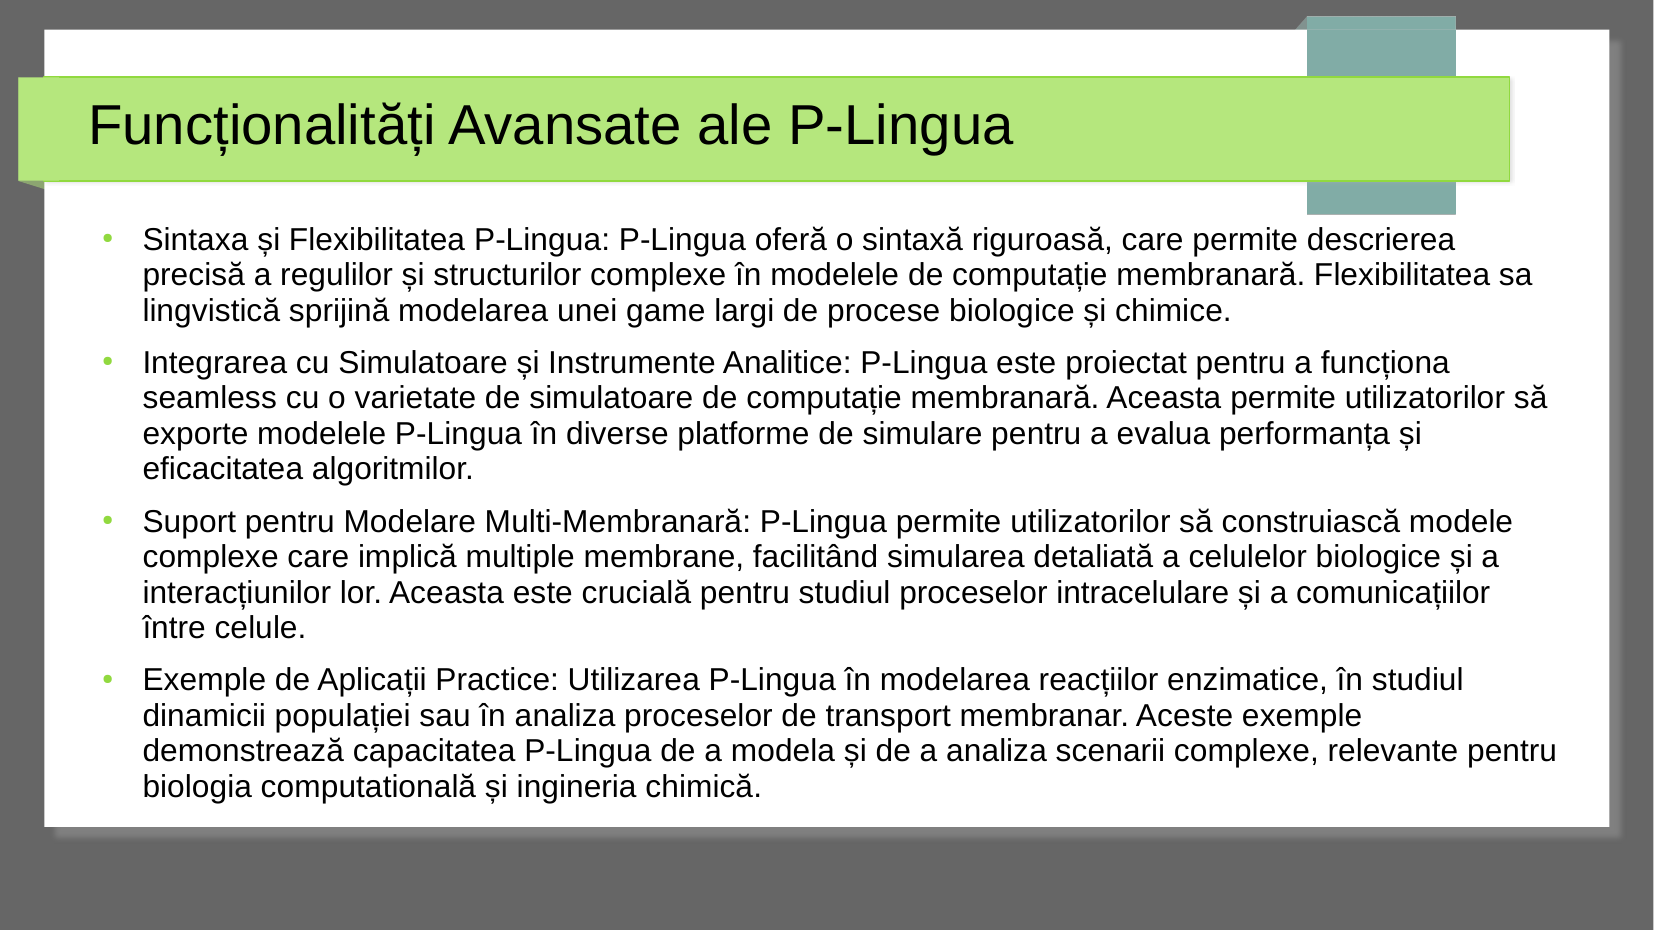

# Funcționalități Avansate ale P-Lingua
Sintaxa și Flexibilitatea P-Lingua: P-Lingua oferă o sintaxă riguroasă, care permite descrierea precisă a regulilor și structurilor complexe în modelele de computație membranară. Flexibilitatea sa lingvistică sprijină modelarea unei game largi de procese biologice și chimice.
Integrarea cu Simulatoare și Instrumente Analitice: P-Lingua este proiectat pentru a funcționa seamless cu o varietate de simulatoare de computație membranară. Aceasta permite utilizatorilor să exporte modelele P-Lingua în diverse platforme de simulare pentru a evalua performanța și eficacitatea algoritmilor.
Suport pentru Modelare Multi-Membranară: P-Lingua permite utilizatorilor să construiască modele complexe care implică multiple membrane, facilitând simularea detaliată a celulelor biologice și a interacțiunilor lor. Aceasta este crucială pentru studiul proceselor intracelulare și a comunicațiilor între celule.
Exemple de Aplicații Practice: Utilizarea P-Lingua în modelarea reacțiilor enzimatice, în studiul dinamicii populației sau în analiza proceselor de transport membranar. Aceste exemple demonstrează capacitatea P-Lingua de a modela și de a analiza scenarii complexe, relevante pentru biologia computatională și ingineria chimică.